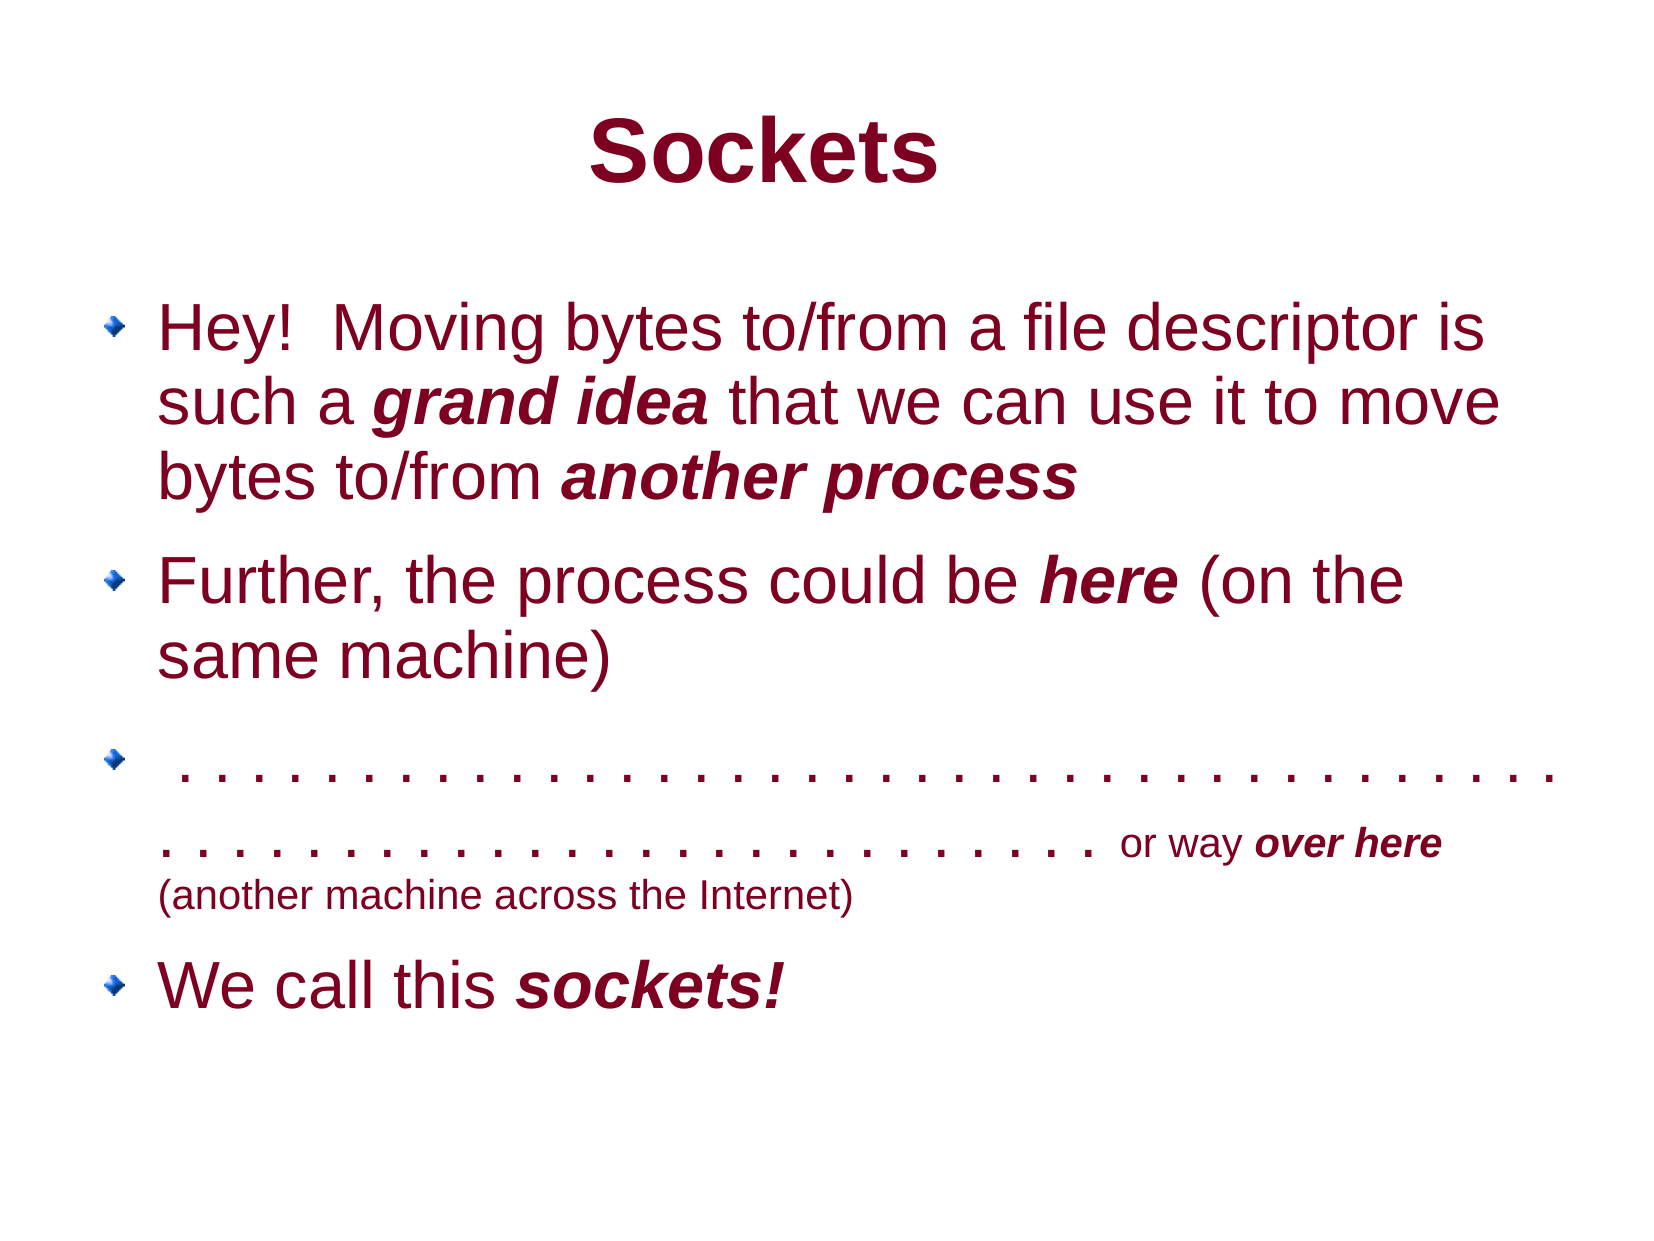

# Sockets
Hey! Moving bytes to/from a file descriptor is such a grand idea that we can use it to move bytes to/from another process
Further, the process could be here (on the same machine)
 . . . . . . . . . . . . . . . . . . . . . . . . . . . . . . . . . . . . . . . . . . . . . . . . . . . . . . . . . . . . . . . . or way over here (another machine across the Internet)
We call this sockets!